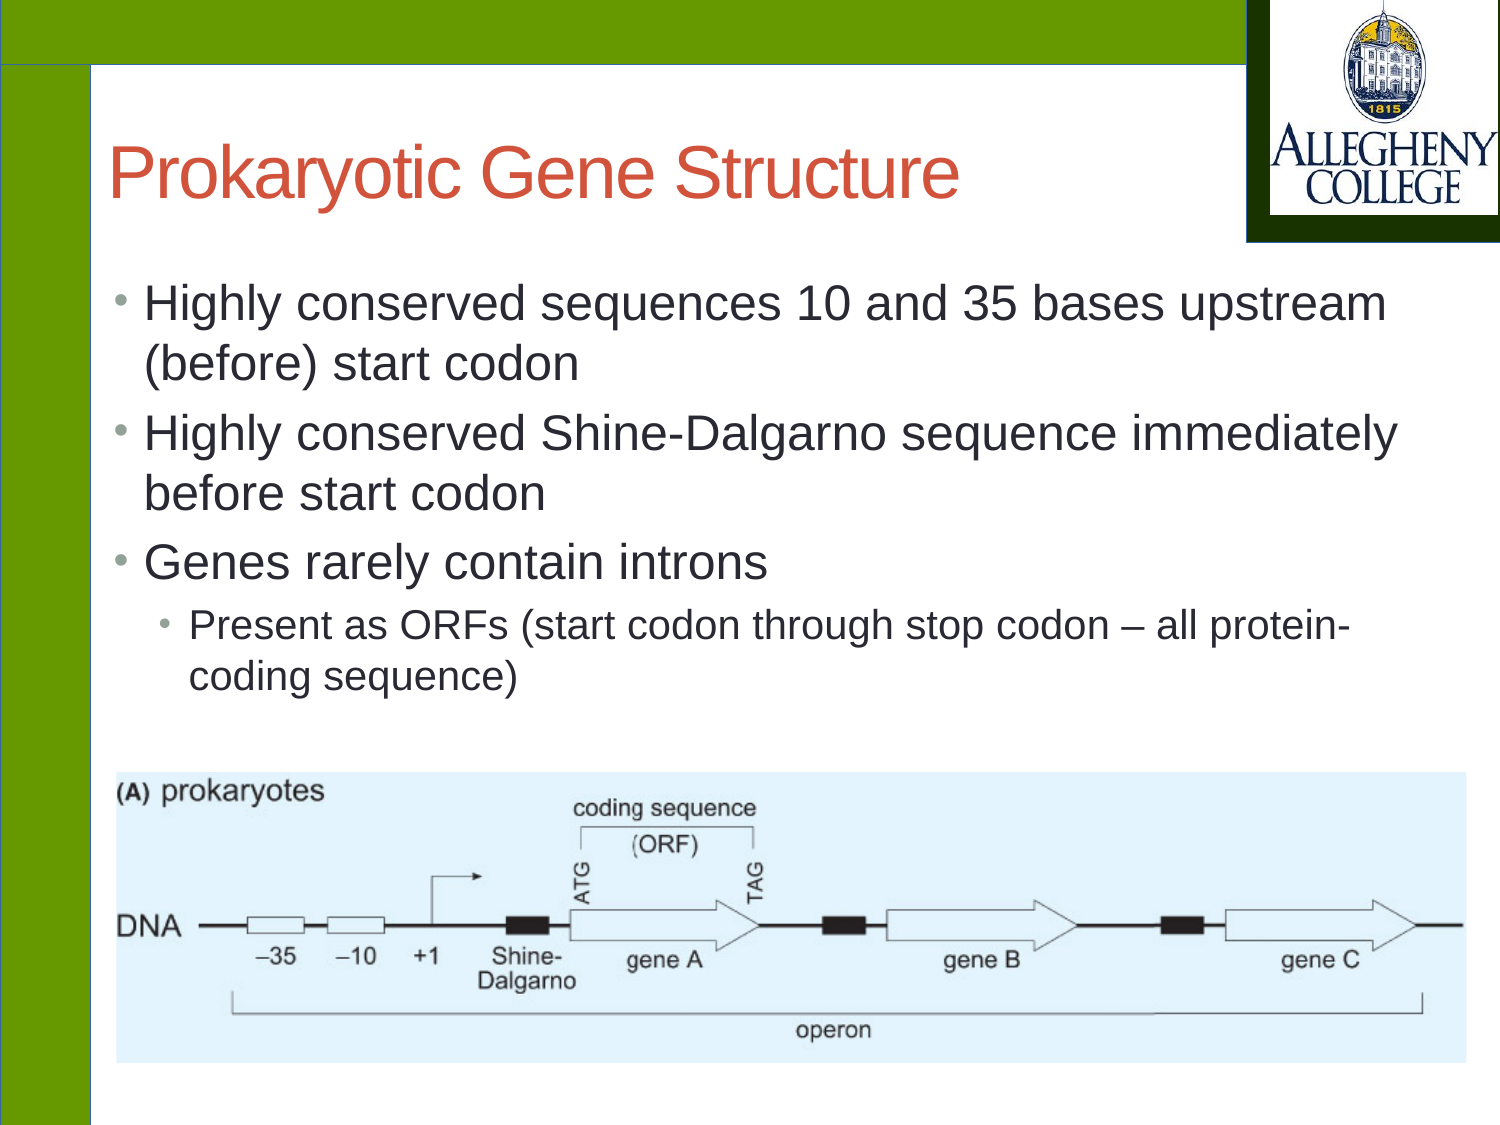

Prokaryotic Gene Structure
# Highly conserved sequences 10 and 35 bases upstream (before) start codon
Highly conserved Shine-Dalgarno sequence immediately before start codon
Genes rarely contain introns
Present as ORFs (start codon through stop codon – all protein-coding sequence)